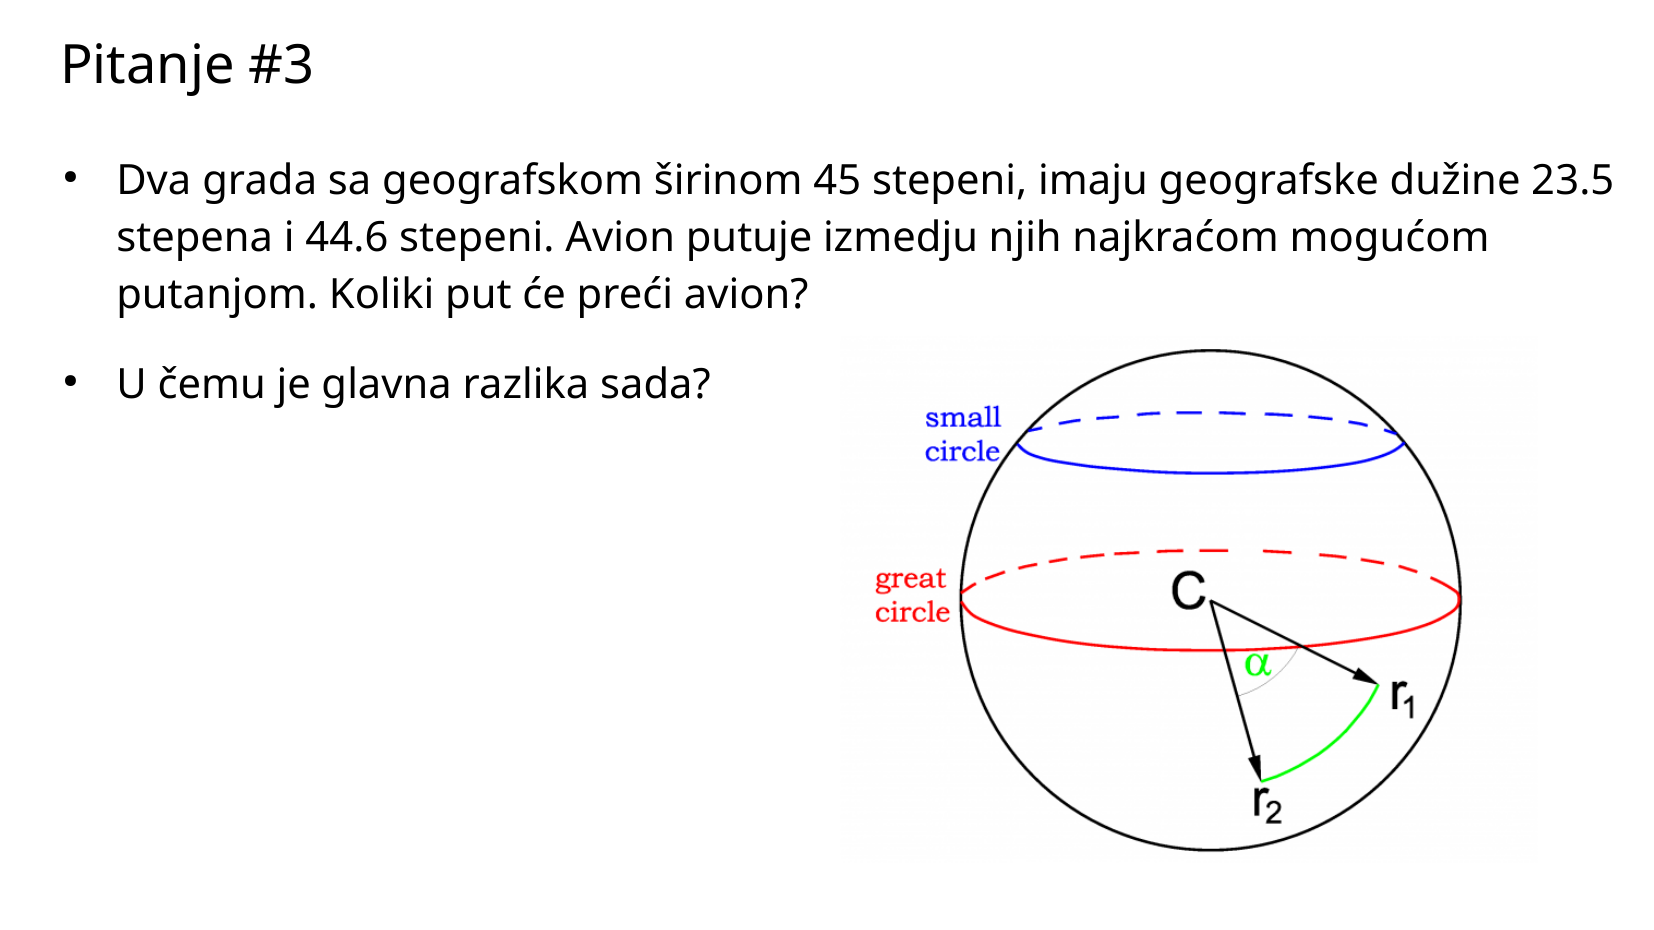

# Pitanje #3
Dva grada sa geografskom širinom 45 stepeni, imaju geografske dužine 23.5 stepena i 44.6 stepeni. Avion putuje izmedju njih najkraćom mogućom putanjom. Koliki put će preći avion?
U čemu je glavna razlika sada?